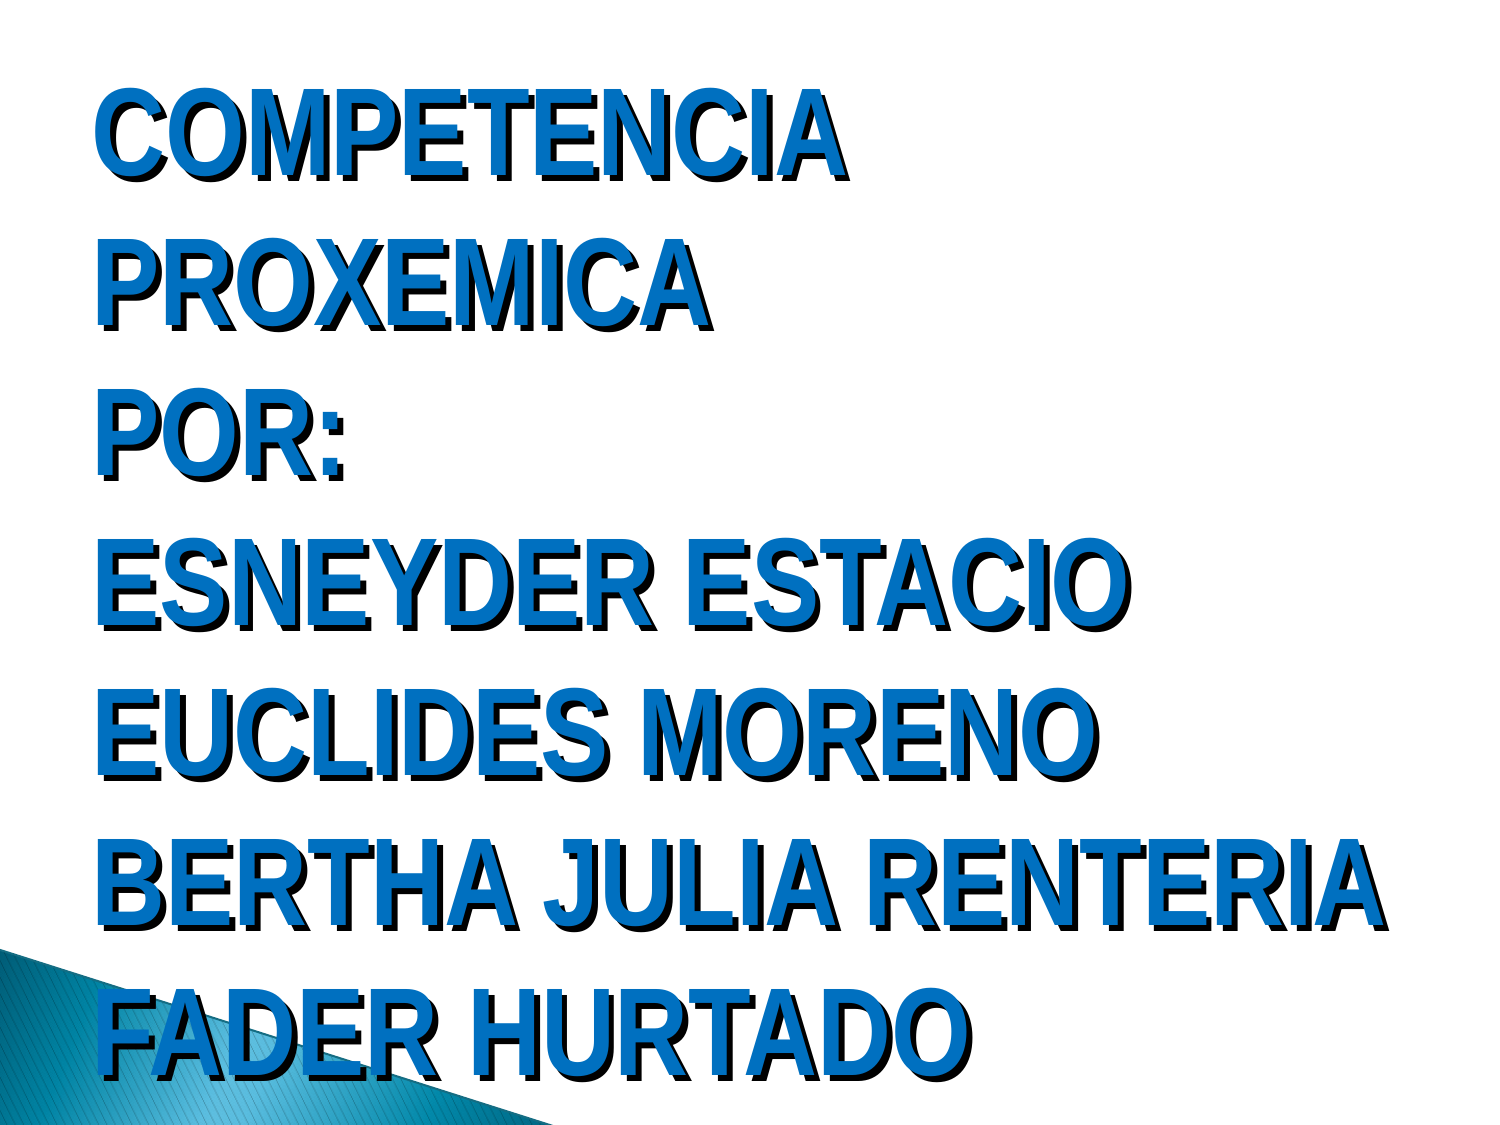

# COMPETENCIA PROXEMICA POR: ESNEYDER ESTACIO EUCLIDES MORENO BERTHA JULIA RENTERIA FADER HURTADO